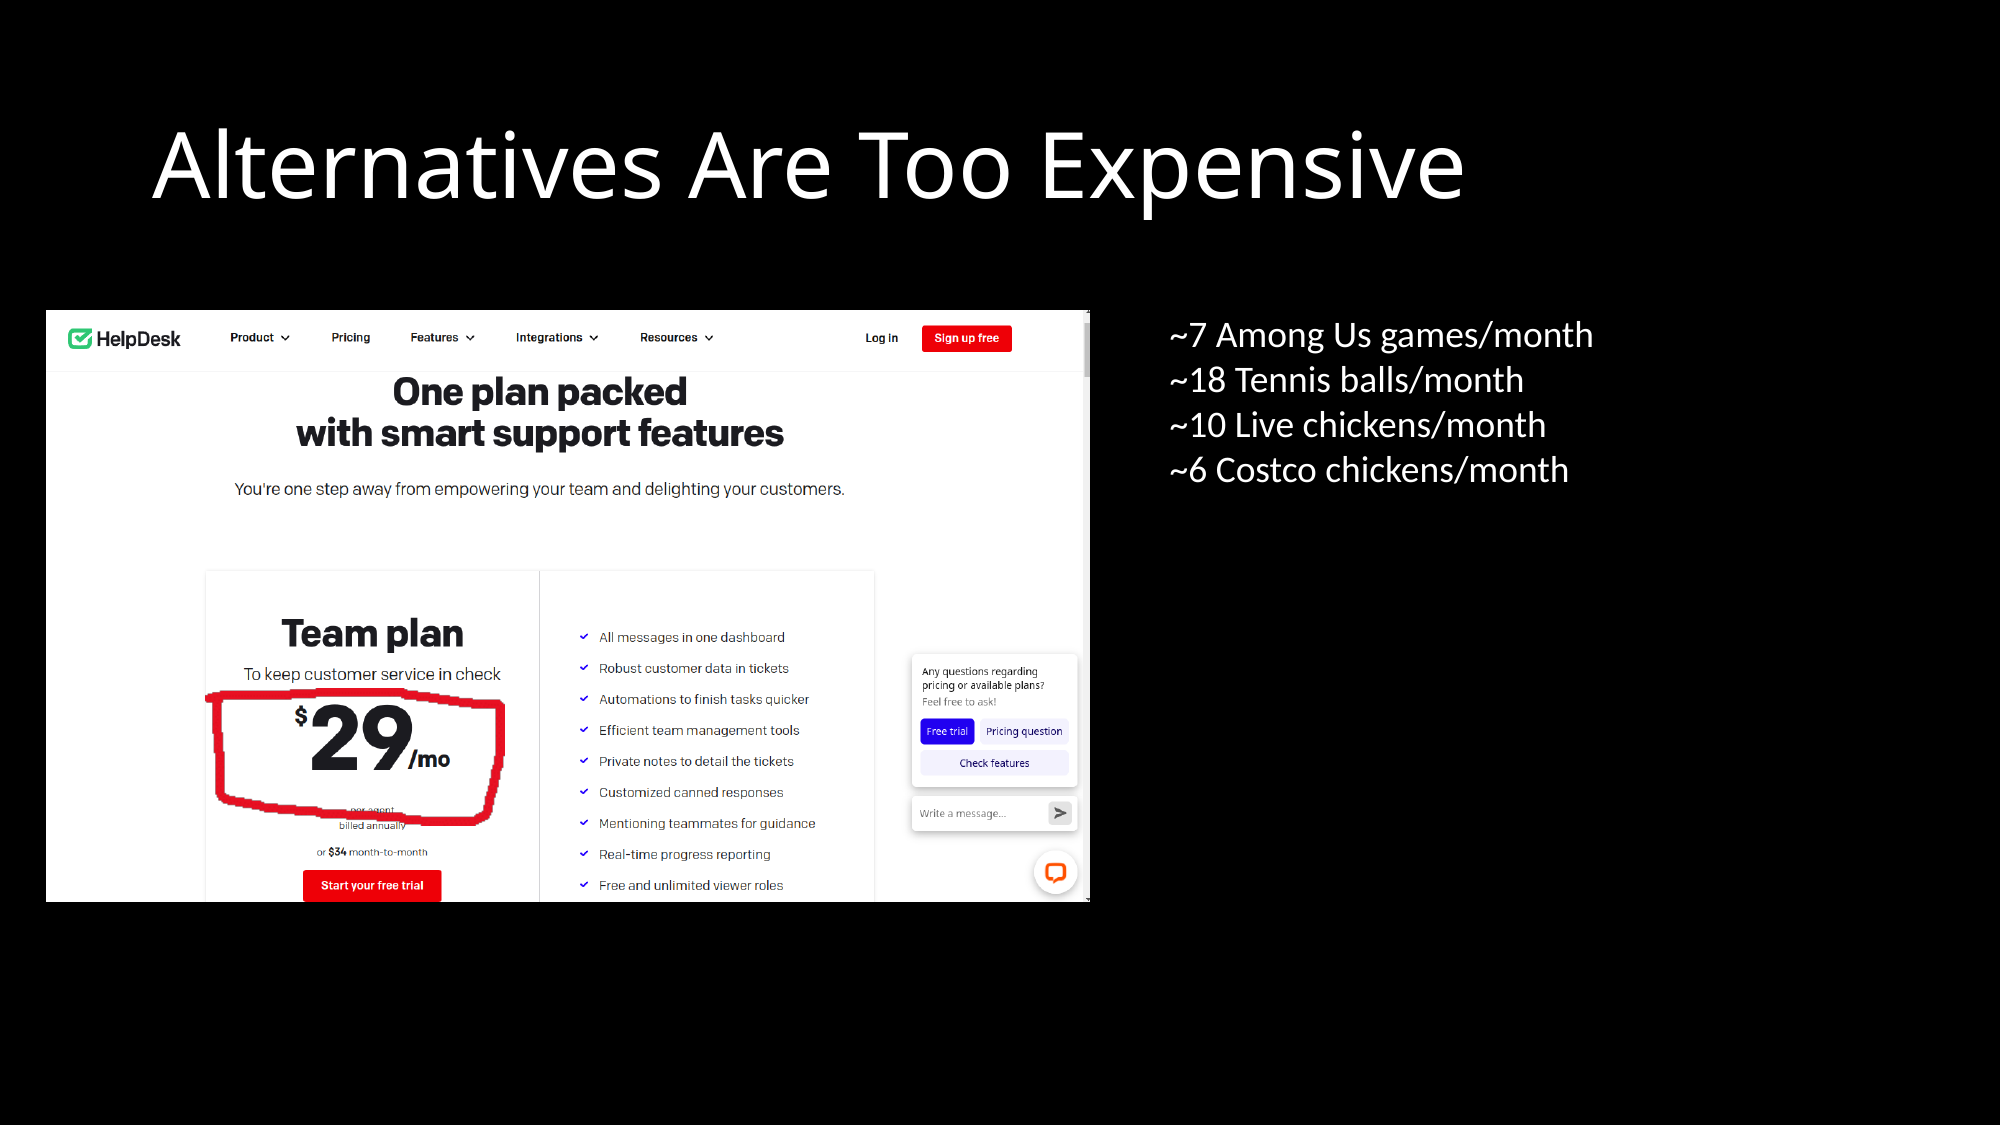

# Alternatives Are Too Expensive
~7 Among Us games/month
~18 Tennis balls/month
~10 Live chickens/month
~6 Costco chickens/month